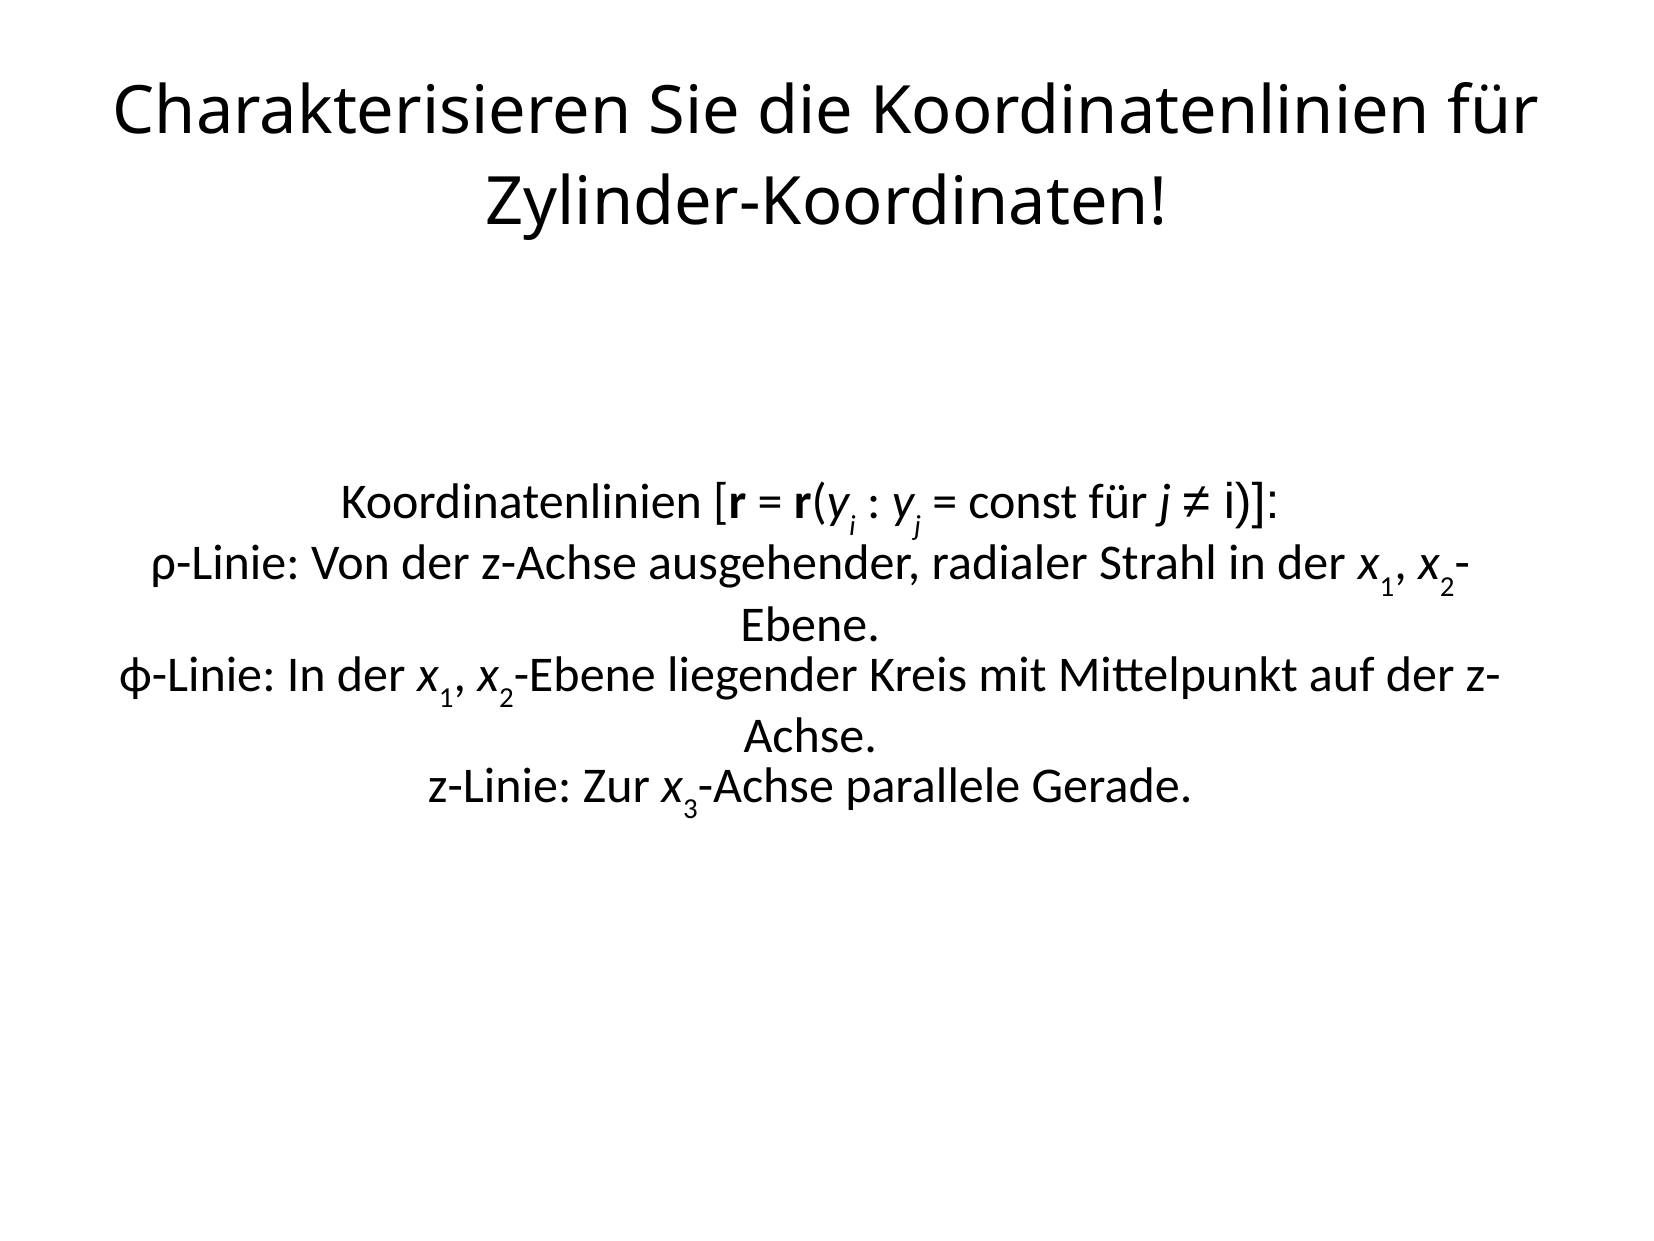

# Charakterisieren Sie die Koordinatenlinien für Zylinder-Koordinaten!
Koordinatenlinien [r = r(yi : yj = const für j ≠ i)]:
ρ-Linie: Von der z-Achse ausgehender, radialer Strahl in der x1, x2-Ebene.
ϕ-Linie: In der x1, x2-Ebene liegender Kreis mit Mittelpunkt auf der z-Achse.
z-Linie: Zur x3-Achse parallele Gerade.